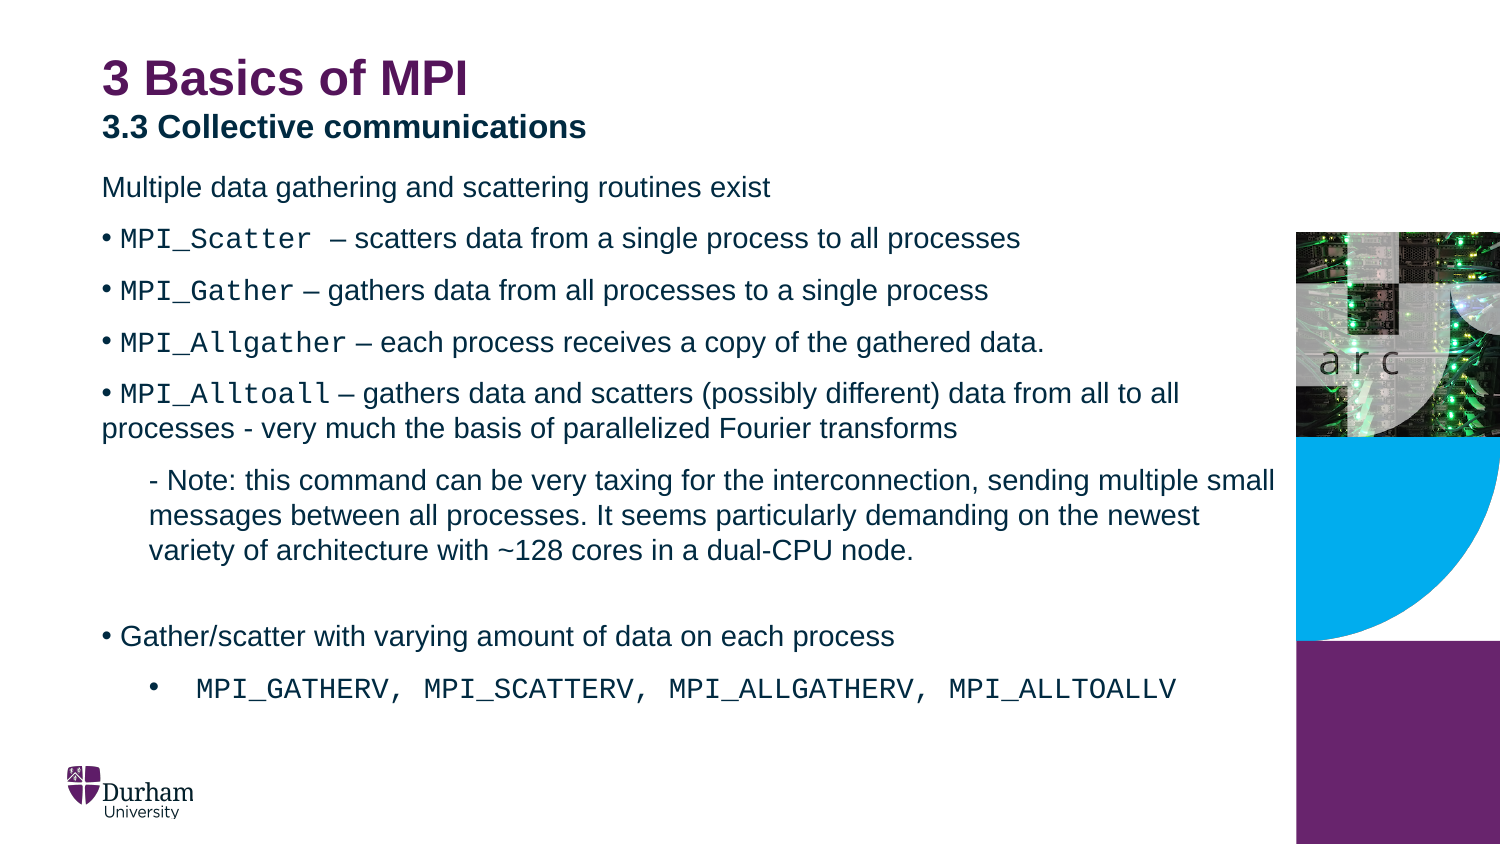

# 3 Basics of MPI 3.3 Collective communications
Multiple data gathering and scattering routines exist
 MPI_Scatter – scatters data from a single process to all processes
 MPI_Gather – gathers data from all processes to a single process
 MPI_Allgather – each process receives a copy of the gathered data.
 MPI_Alltoall – gathers data and scatters (possibly different) data from all to all processes - very much the basis of parallelized Fourier transforms
- Note: this command can be very taxing for the interconnection, sending multiple small messages between all processes. It seems particularly demanding on the newest variety of architecture with ~128 cores in a dual-CPU node.
 Gather/scatter with varying amount of data on each process
MPI_GATHERV, MPI_SCATTERV, MPI_ALLGATHERV, MPI_ALLTOALLV